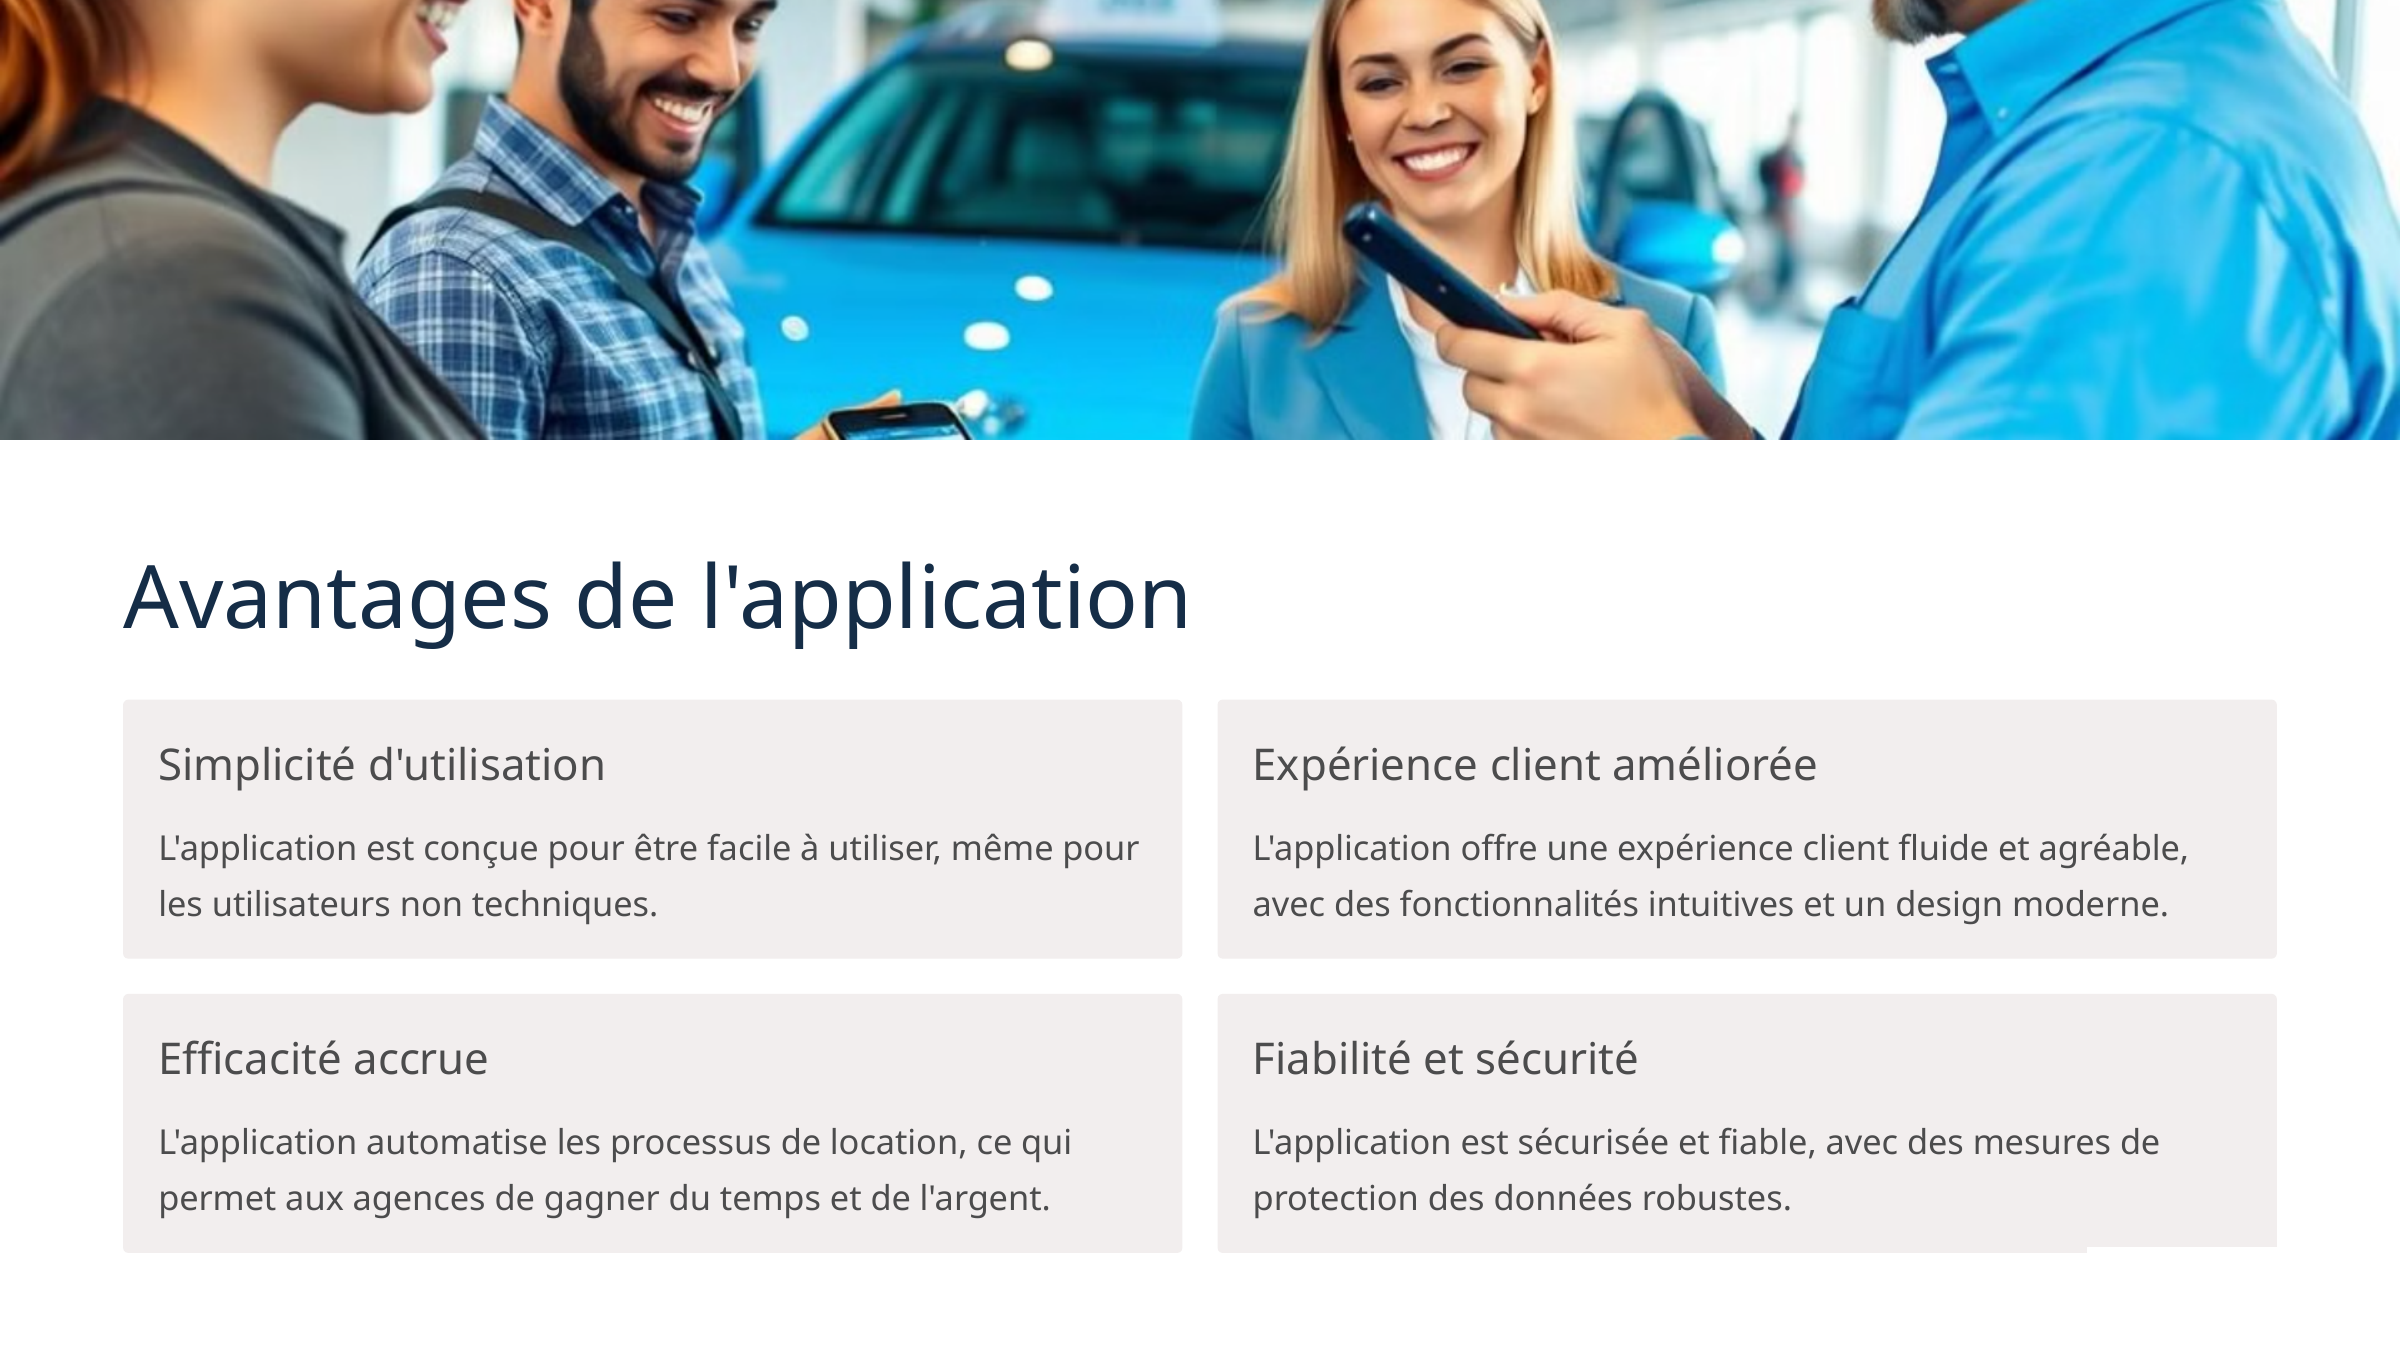

Avantages de l'application
Simplicité d'utilisation
Expérience client améliorée
L'application est conçue pour être facile à utiliser, même pour les utilisateurs non techniques.
L'application offre une expérience client fluide et agréable, avec des fonctionnalités intuitives et un design moderne.
Efficacité accrue
Fiabilité et sécurité
L'application automatise les processus de location, ce qui permet aux agences de gagner du temps et de l'argent.
L'application est sécurisée et fiable, avec des mesures de protection des données robustes.